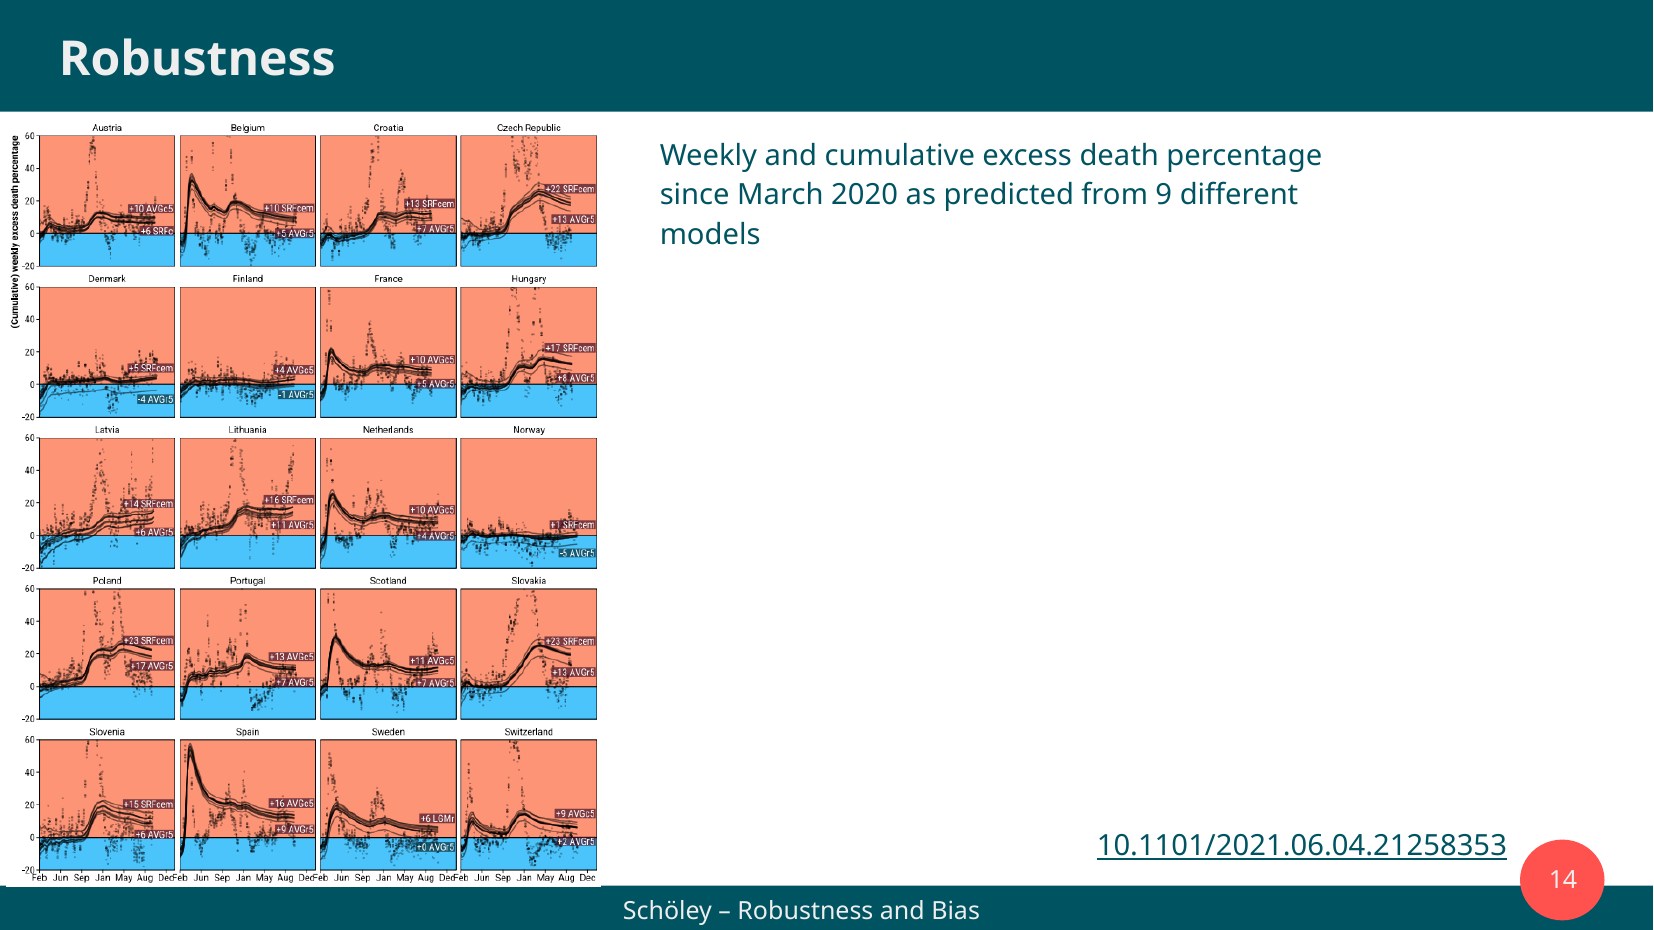

# Robustness
Weekly and cumulative excess death percentage since March 2020 as predicted from 9 different models
10.1101/2021.06.04.21258353
14
Schöley – Robustness and Bias